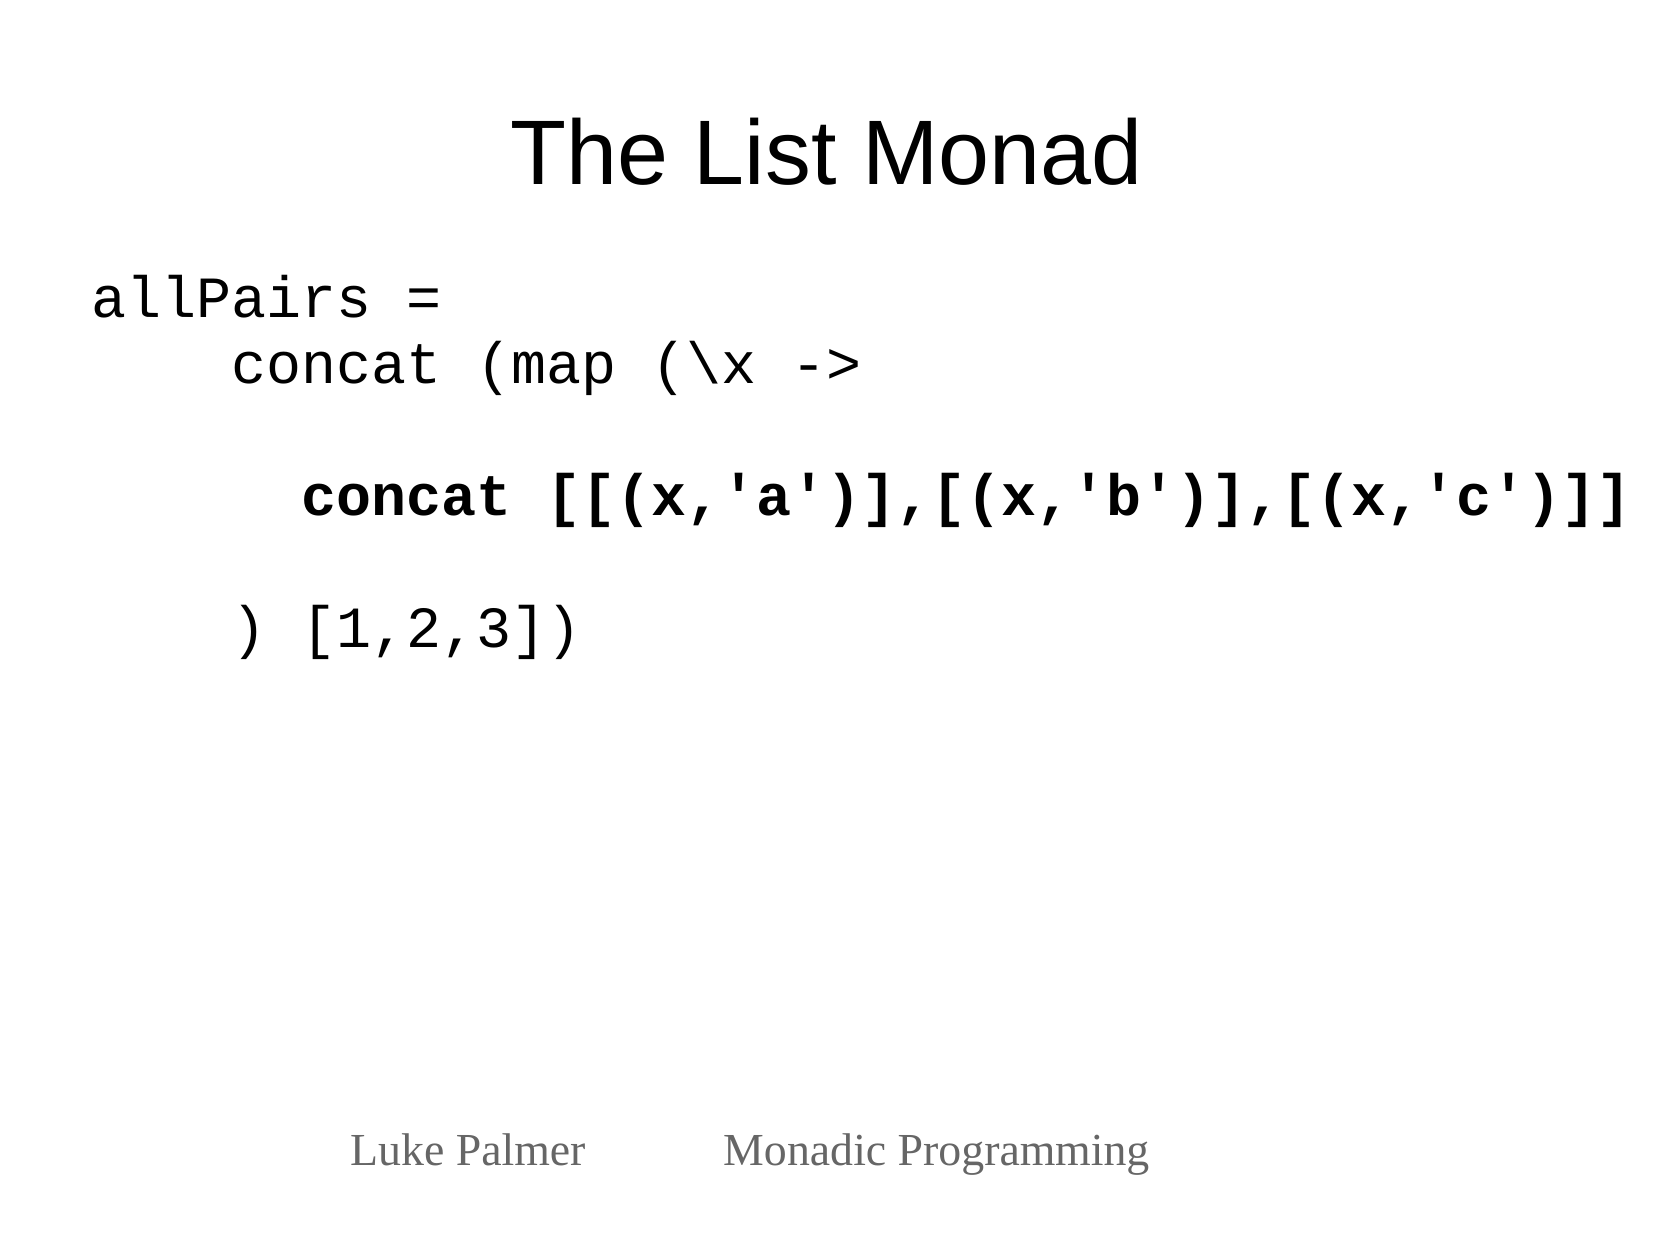

# The List Monad
allPairs =
 concat (map (\x ->
 concat [[(x,'a')],[(x,'b')],[(x,'c')]]
 ) [1,2,3])